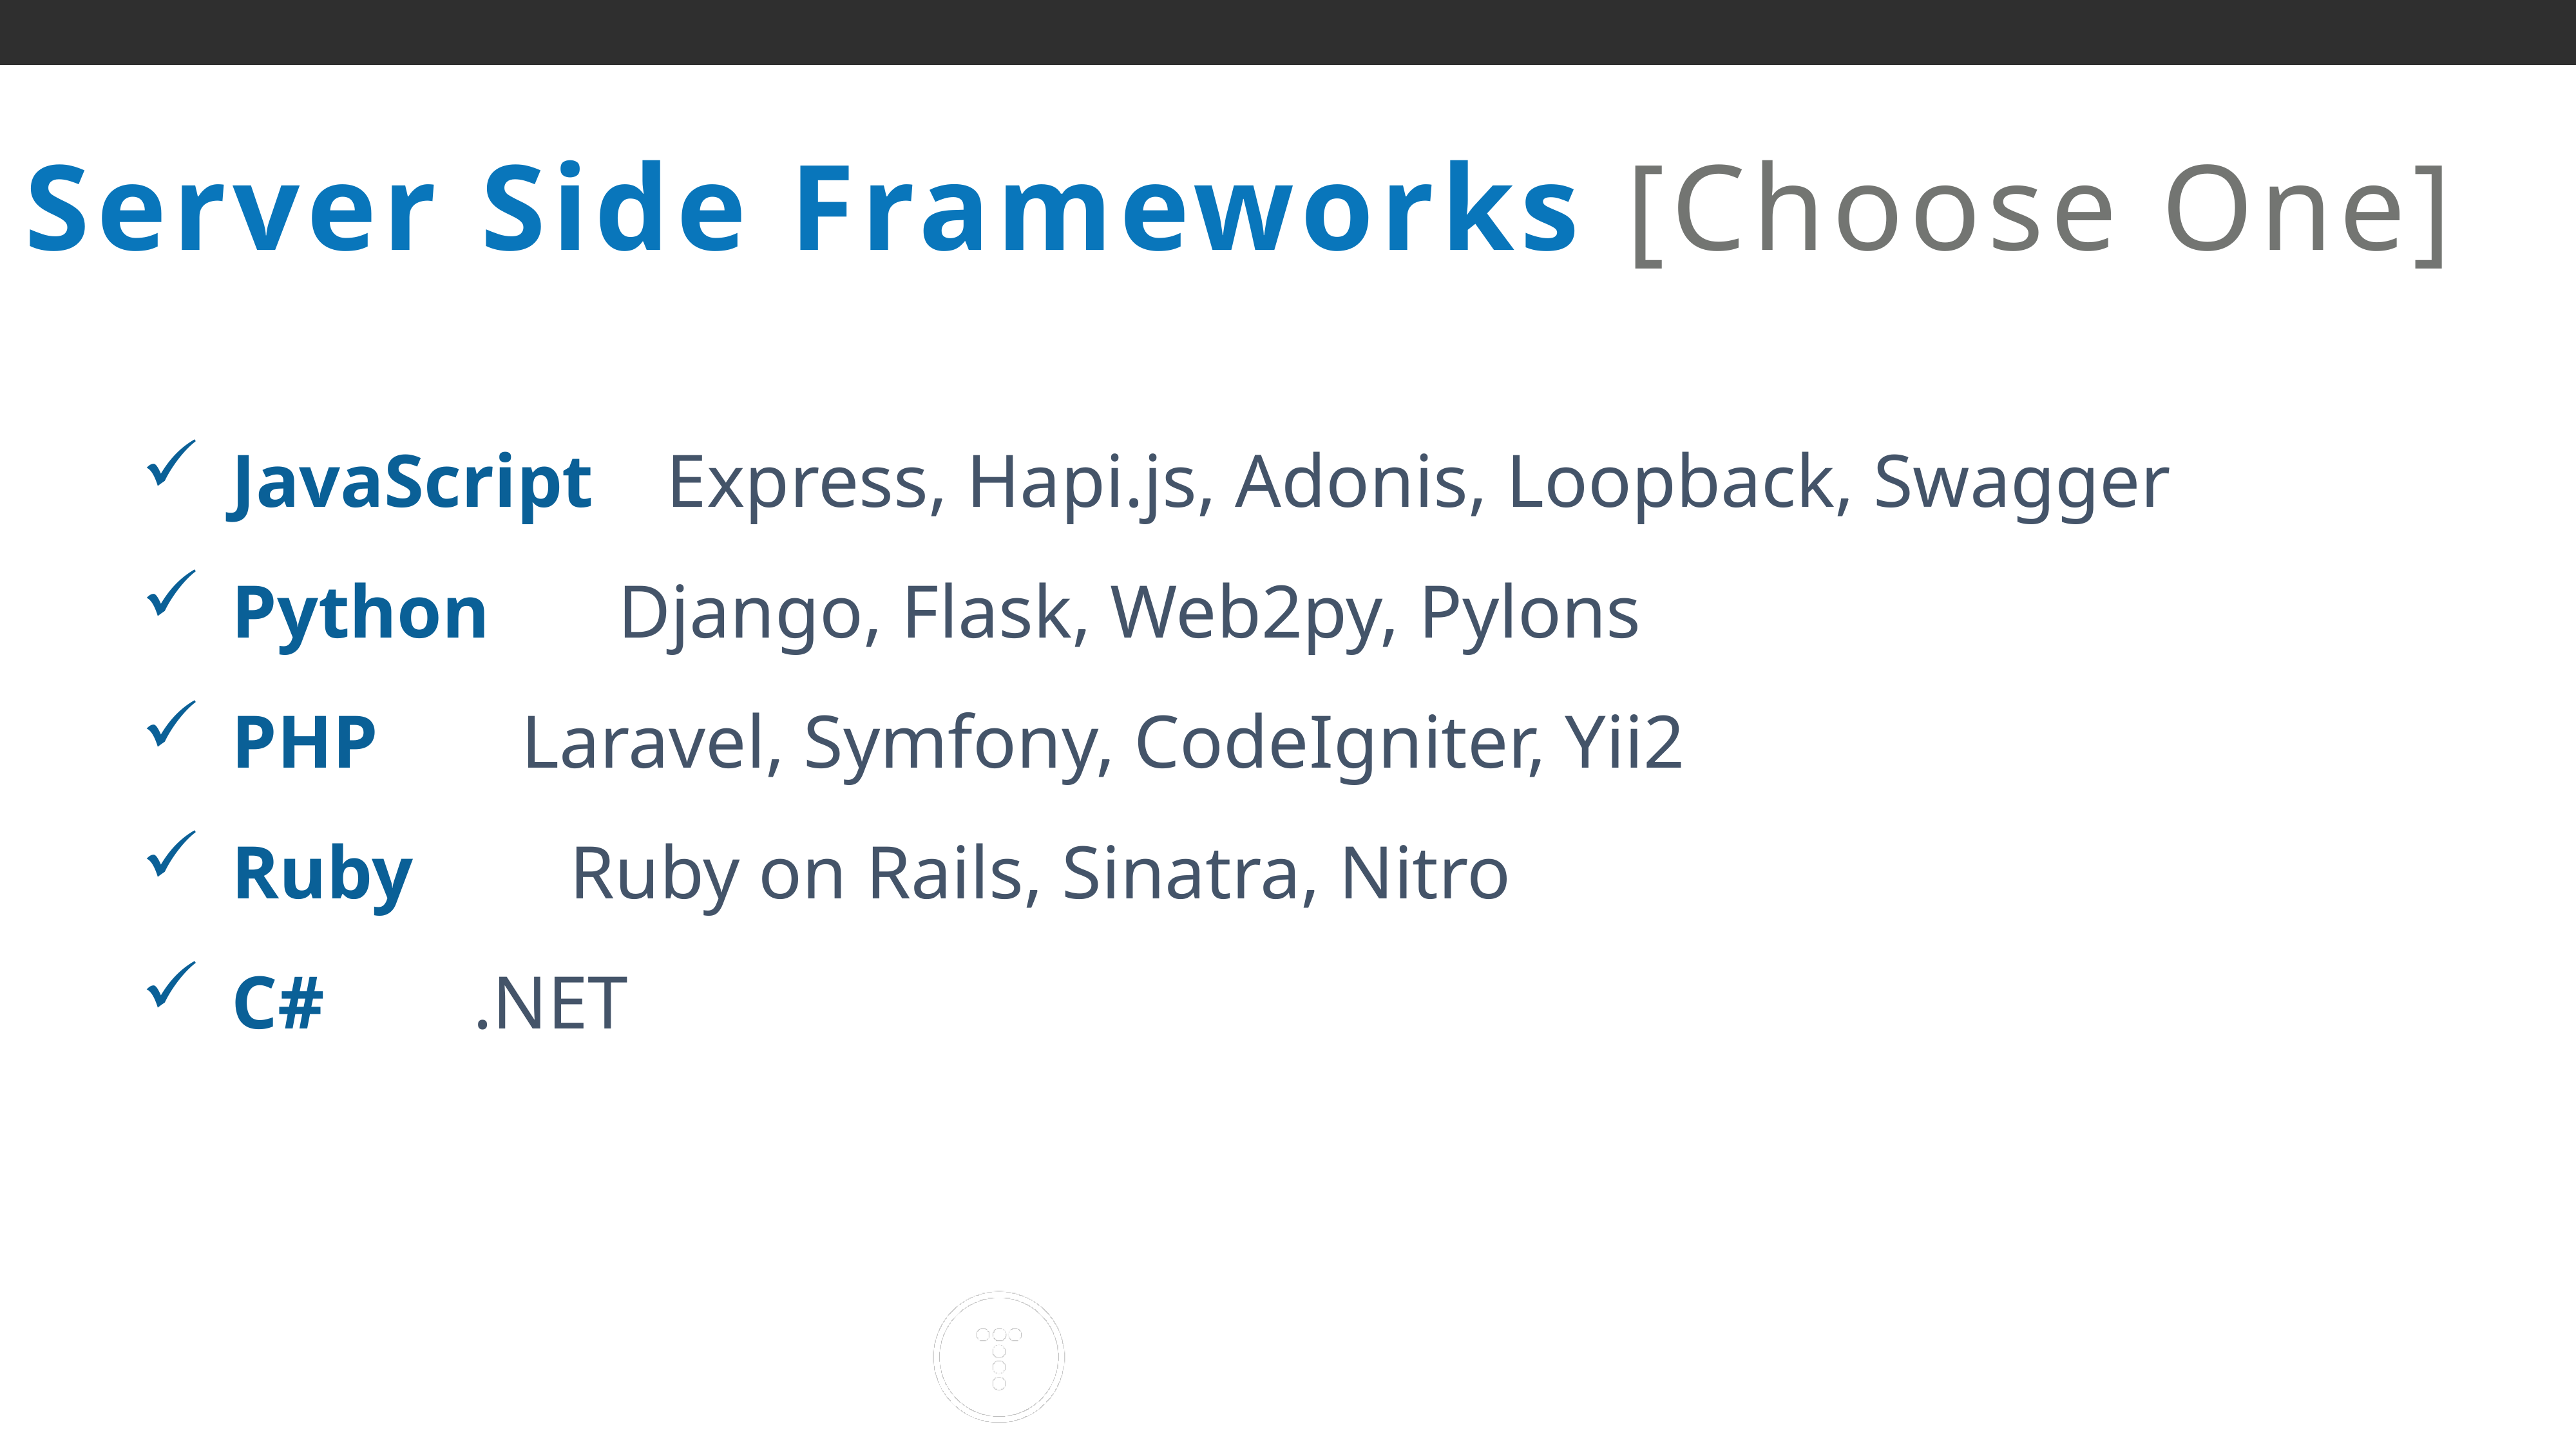

Server Side Frameworks [Choose One]
JavaScript		Express, Hapi.js, Adonis, Loopback, Swagger
Python 			Django, Flask, Web2py, Pylons
PHP			Laravel, Symfony, CodeIgniter, Yii2
Ruby 			Ruby on Rails, Sinatra, Nitro
C#				.NET
Traversymedia.com